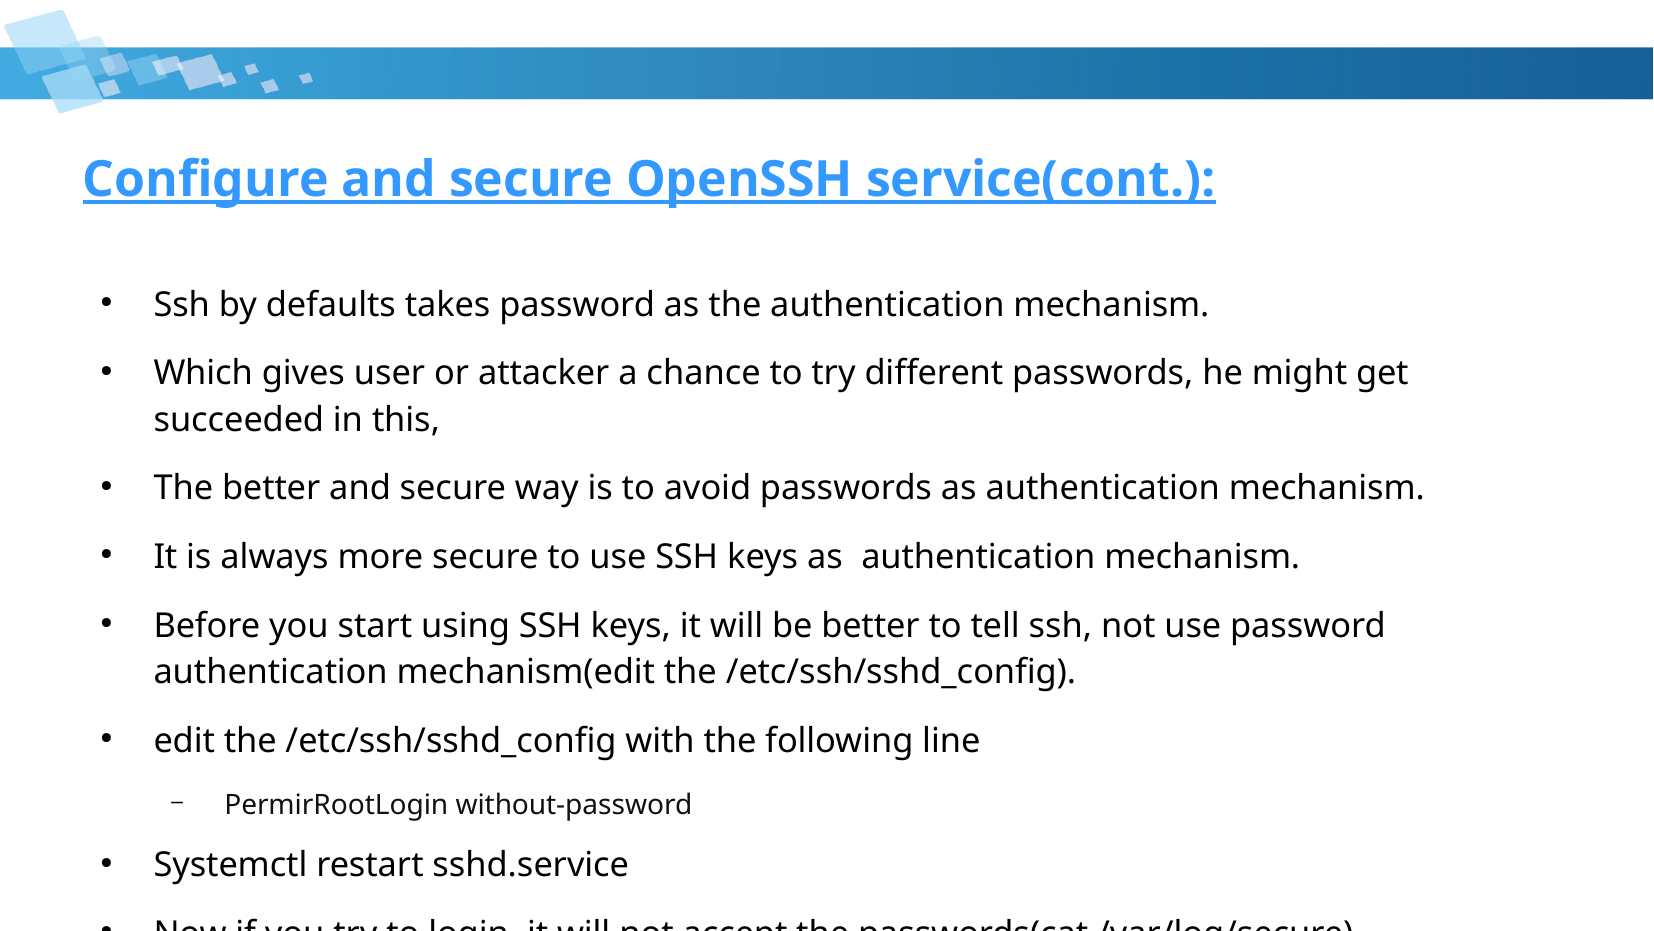

# Configure and secure OpenSSH service(cont.):
Ssh by defaults takes password as the authentication mechanism.
Which gives user or attacker a chance to try different passwords, he might get succeeded in this,
The better and secure way is to avoid passwords as authentication mechanism.
It is always more secure to use SSH keys as authentication mechanism.
Before you start using SSH keys, it will be better to tell ssh, not use password authentication mechanism(edit the /etc/ssh/sshd_config).
edit the /etc/ssh/sshd_config with the following line
PermirRootLogin without-password
Systemctl restart sshd.service
Now if you try to login, it will not accept the passwords(cat /var/log/secure)